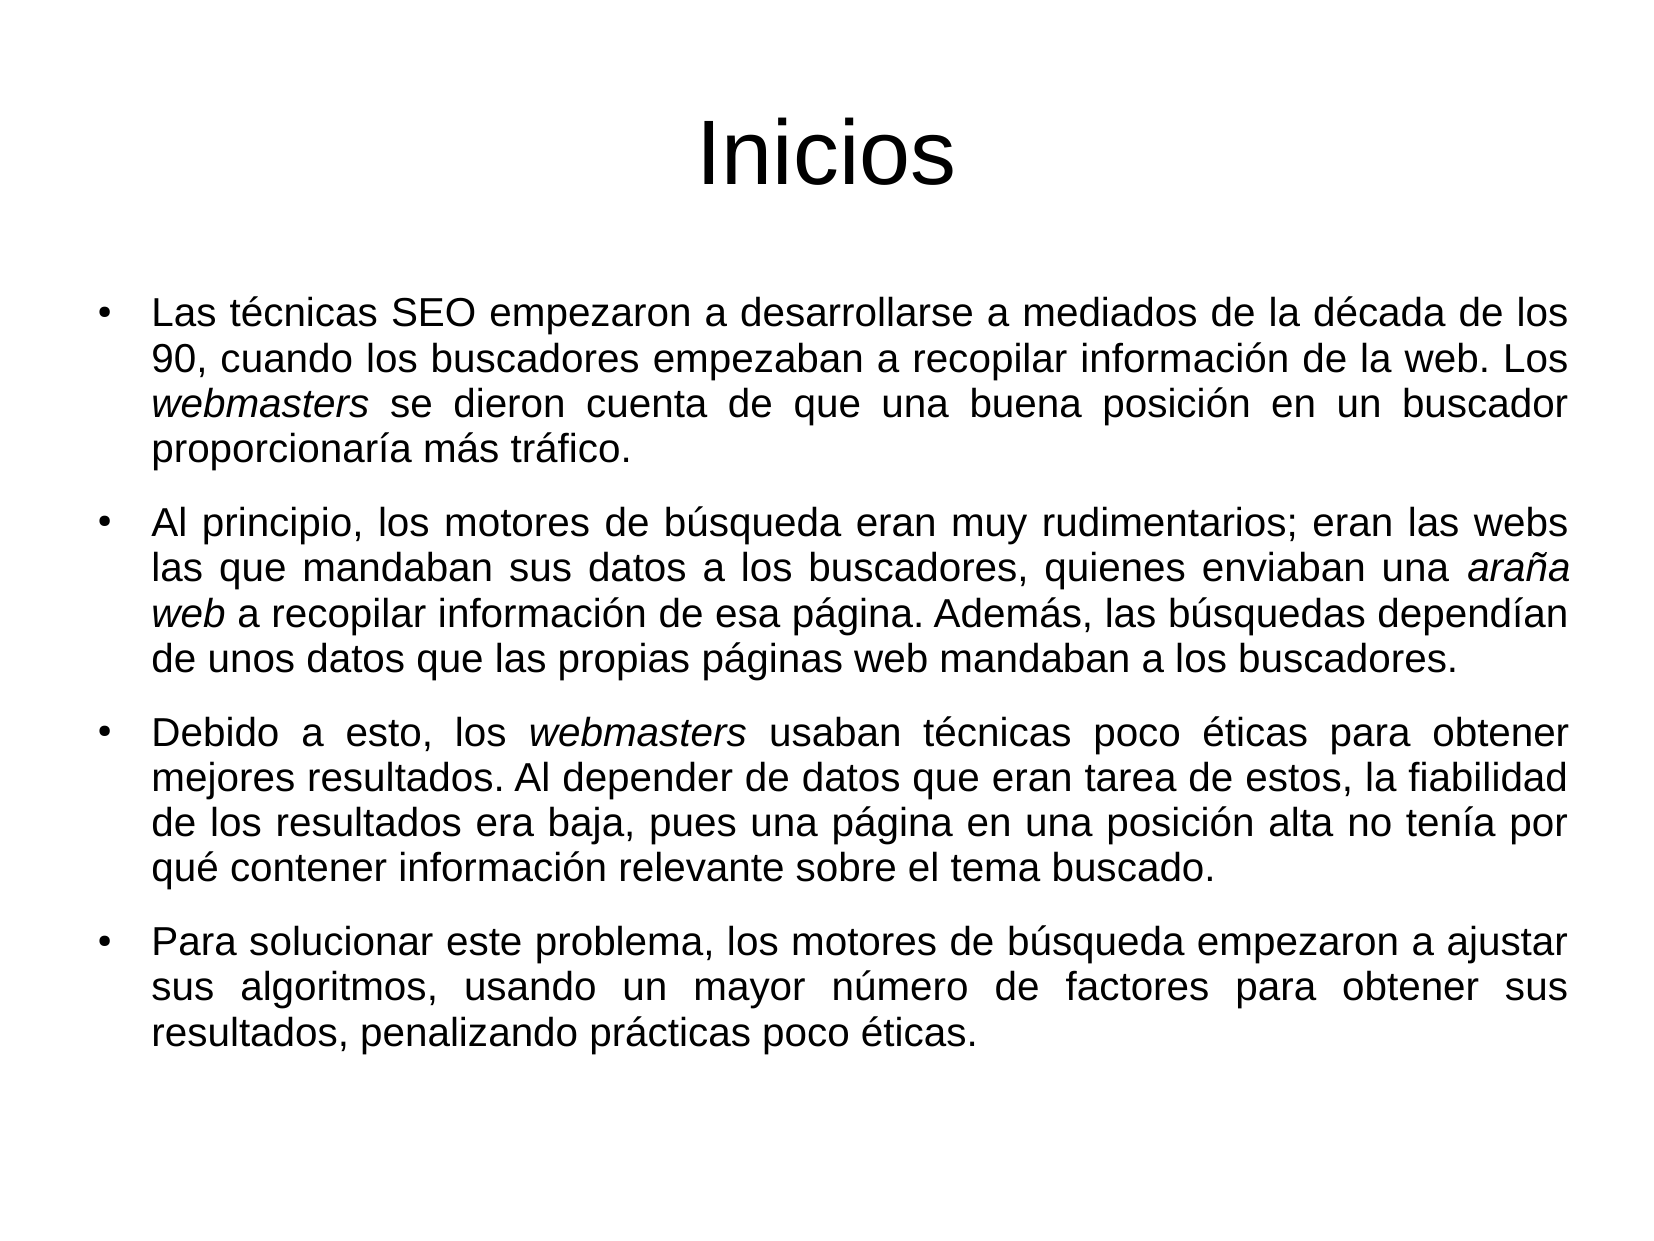

# Inicios
Las técnicas SEO empezaron a desarrollarse a mediados de la década de los 90, cuando los buscadores empezaban a recopilar información de la web. Los webmasters se dieron cuenta de que una buena posición en un buscador proporcionaría más tráfico.
Al principio, los motores de búsqueda eran muy rudimentarios; eran las webs las que mandaban sus datos a los buscadores, quienes enviaban una araña web a recopilar información de esa página. Además, las búsquedas dependían de unos datos que las propias páginas web mandaban a los buscadores.
Debido a esto, los webmasters usaban técnicas poco éticas para obtener mejores resultados. Al depender de datos que eran tarea de estos, la fiabilidad de los resultados era baja, pues una página en una posición alta no tenía por qué contener información relevante sobre el tema buscado.
Para solucionar este problema, los motores de búsqueda empezaron a ajustar sus algoritmos, usando un mayor número de factores para obtener sus resultados, penalizando prácticas poco éticas.